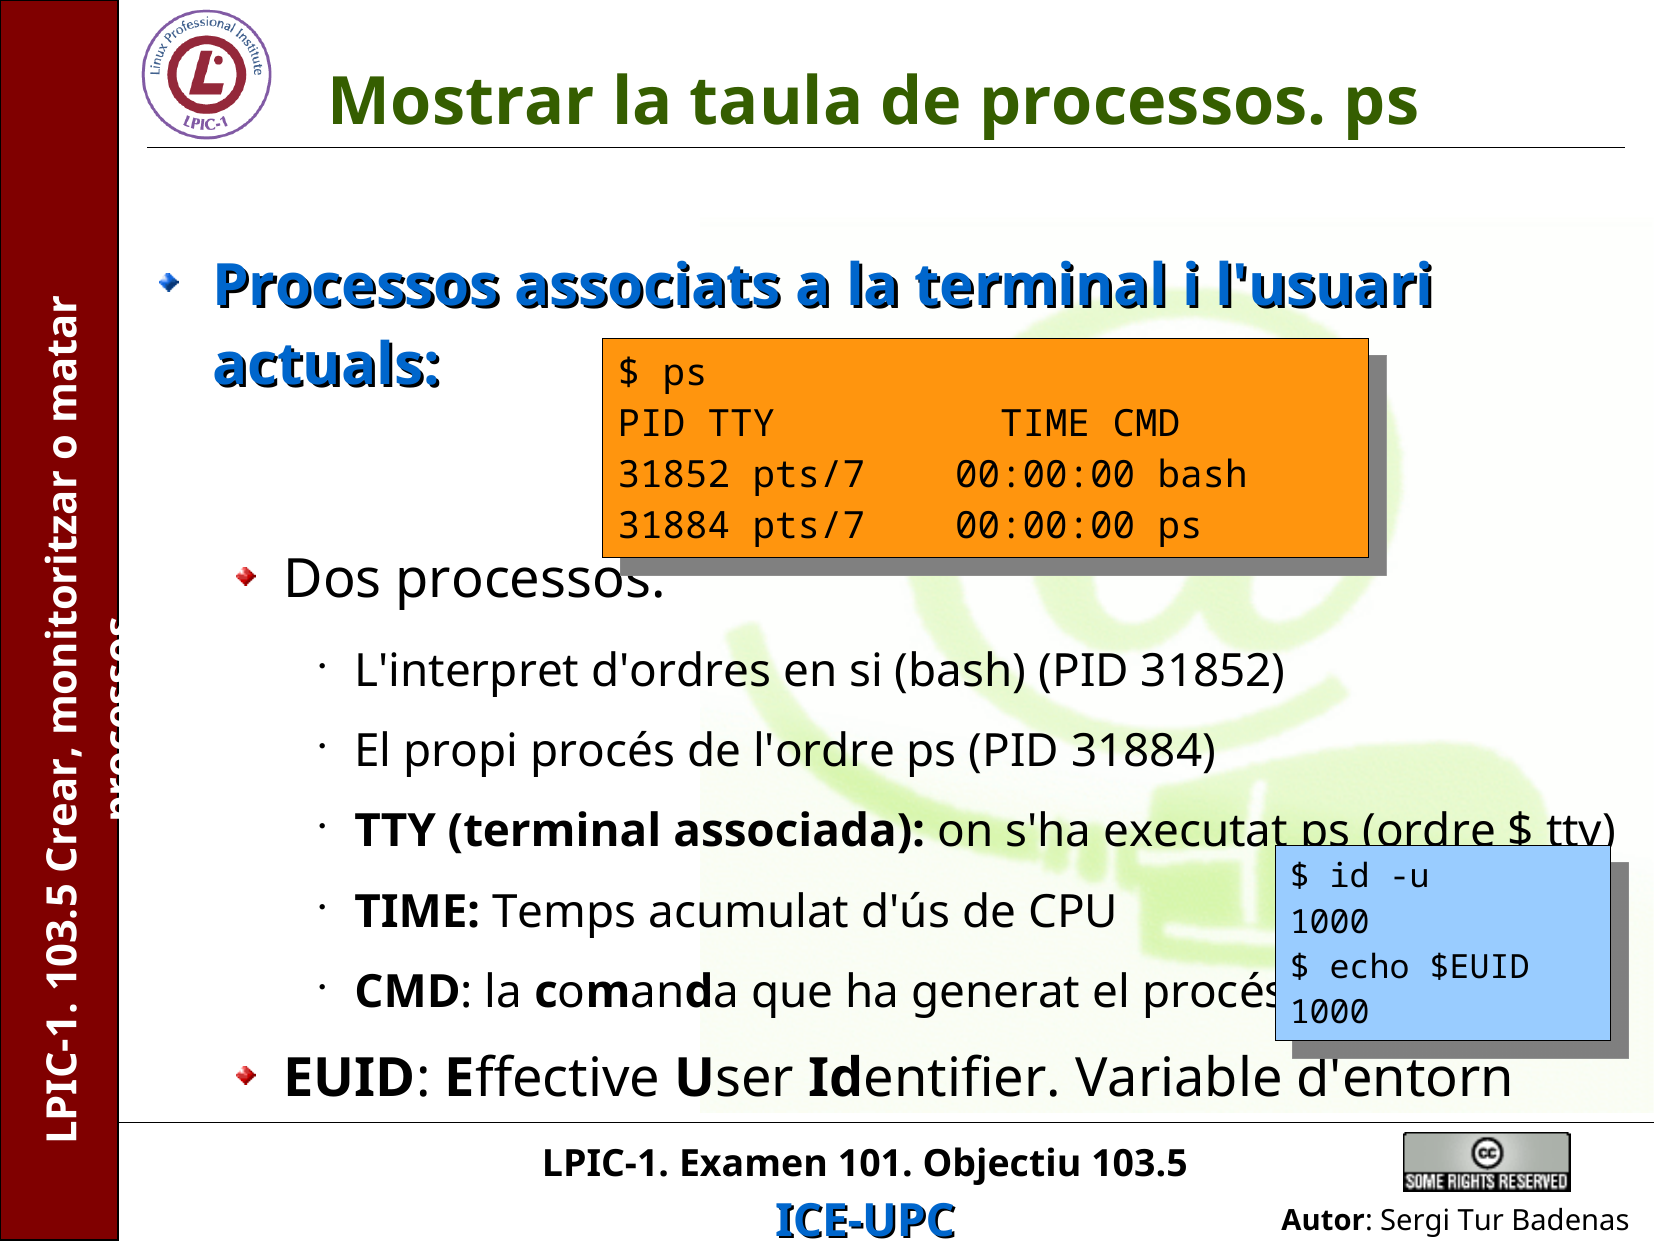

# Mostrar la taula de processos. ps
Processos associats a la terminal i l'usuari actuals:
Dos processos:
L'interpret d'ordres en si (bash) (PID 31852)
El propi procés de l'ordre ps (PID 31884)
TTY (terminal associada): on s'ha executat ps (ordre $ tty)
TIME: Temps acumulat d'ús de CPU
CMD: la comanda que ha generat el procés
EUID: Effective User Identifier. Variable d'entorn
$ ps
PID TTY TIME CMD
31852 pts/7 00:00:00 bash
31884 pts/7 00:00:00 ps
$ id -u
1000
$ echo $EUID
1000